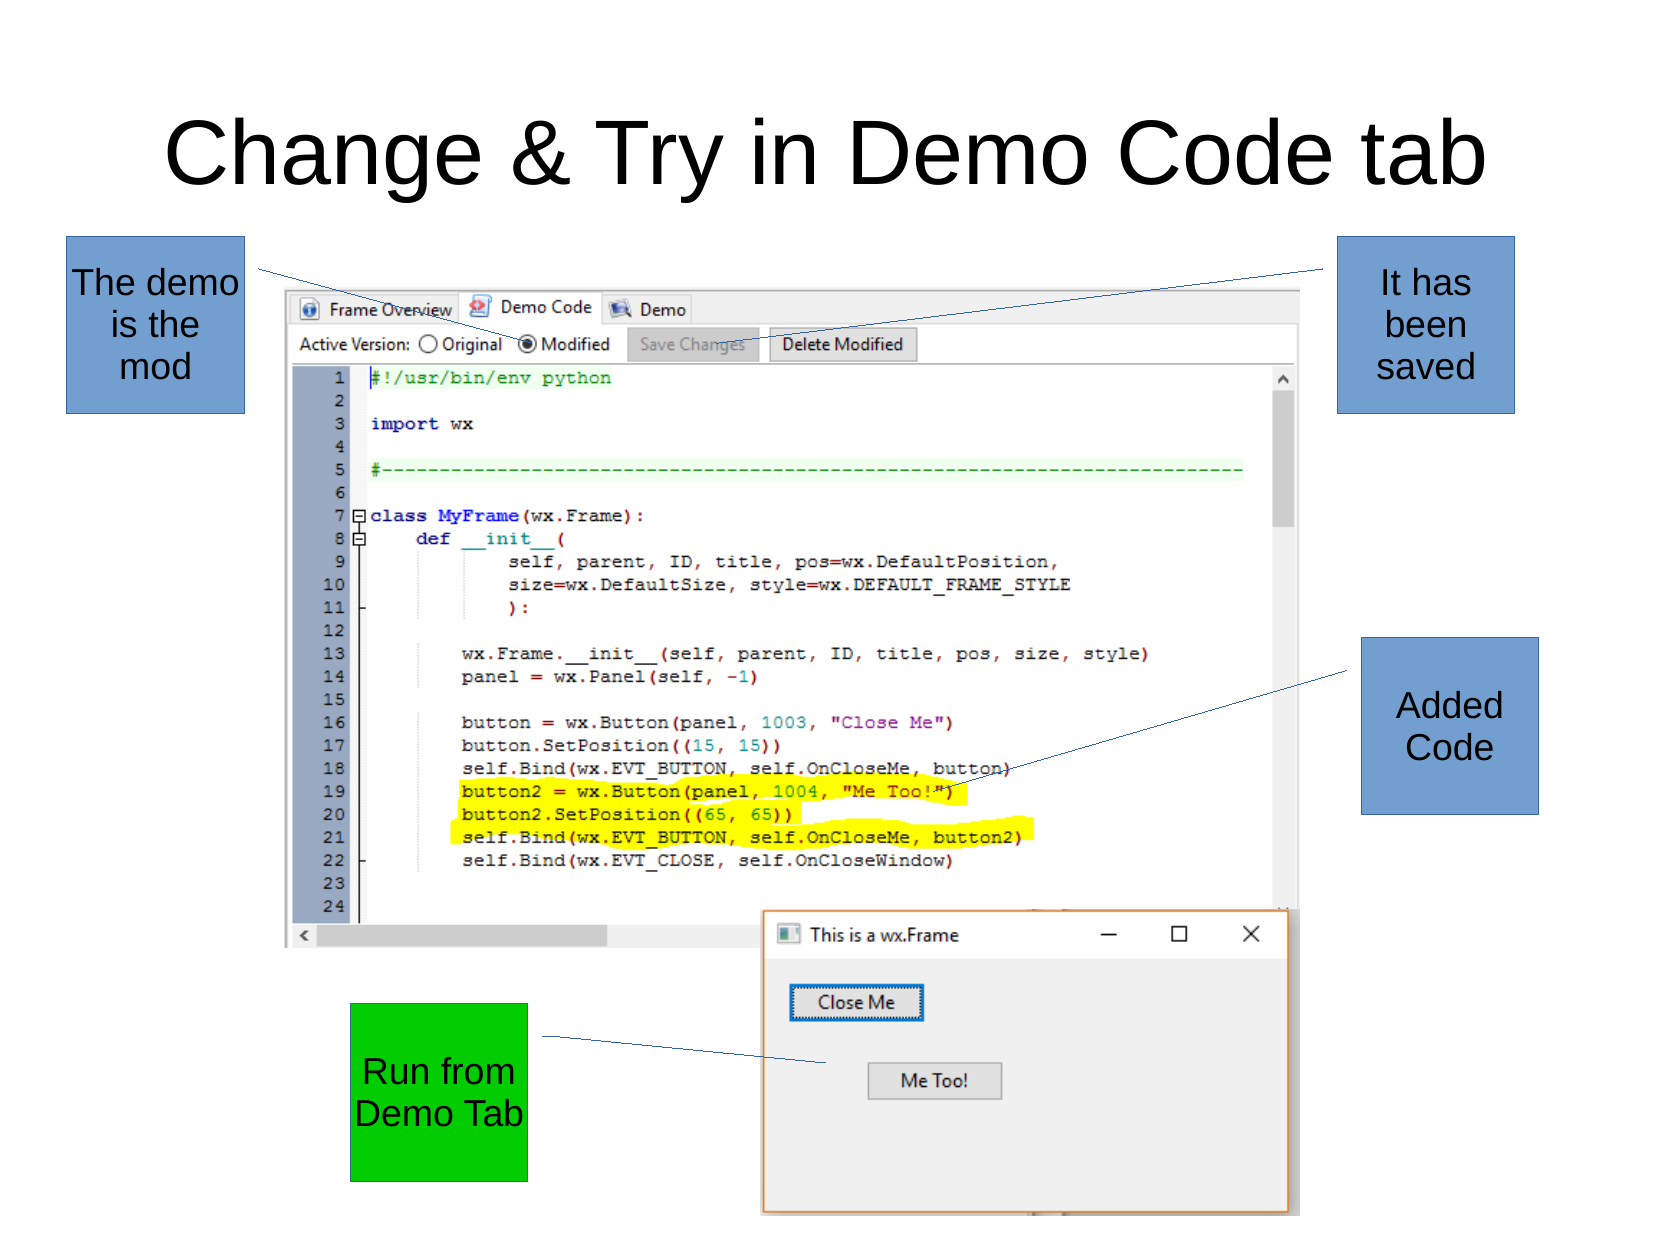

# Change & Try in Demo Code tab
The demo
is the
mod
It has
been
saved
Added
Code
Run from
Demo Tab